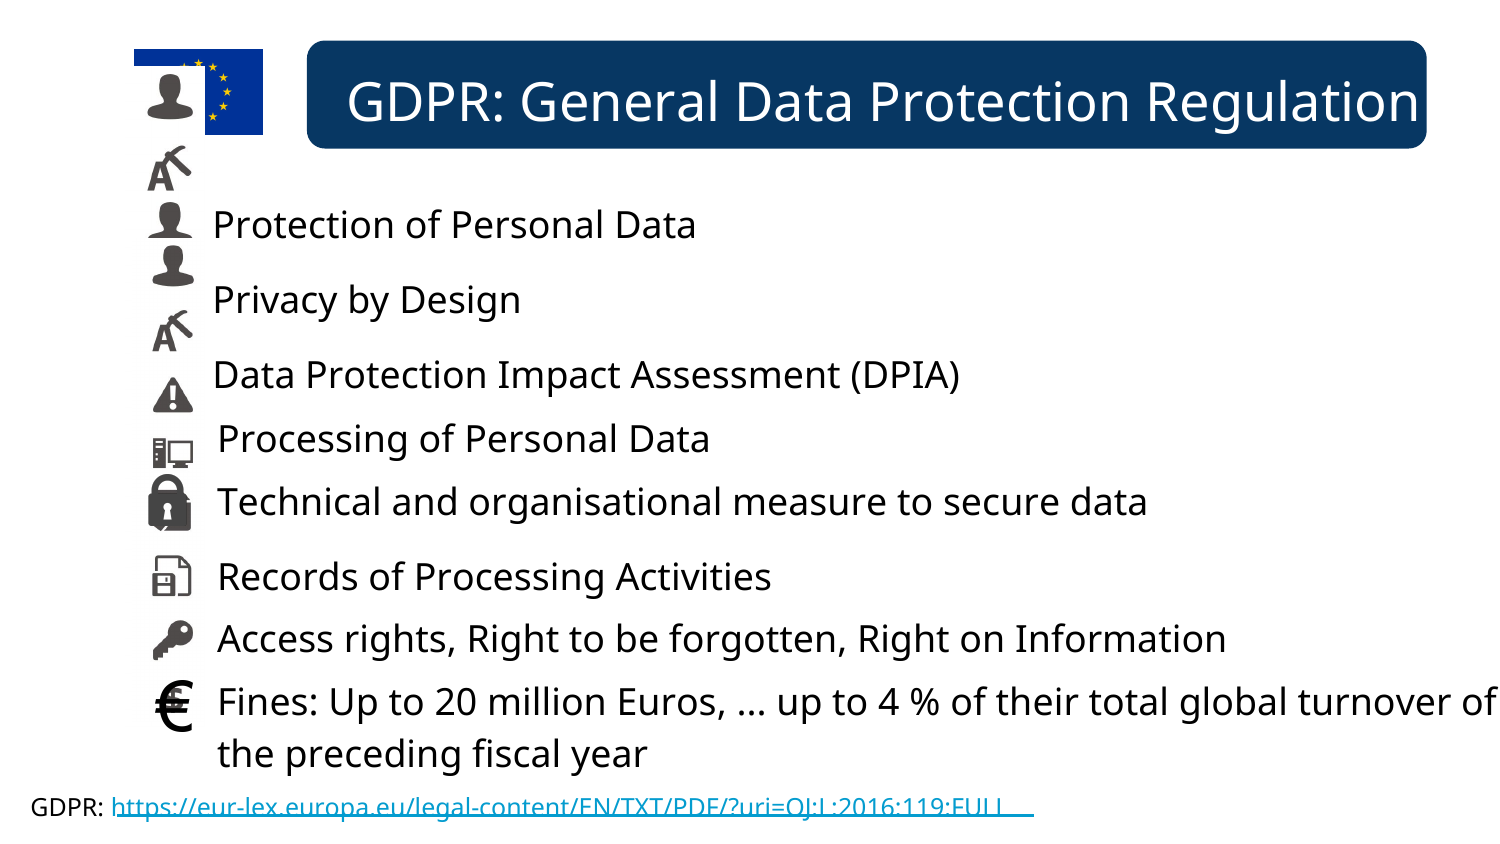

GDPR: General Data Protection Regulation
Protection of Personal Data
Privacy by Design
Data Protection Impact Assessment (DPIA)
Processing of Personal Data
Technical and organisational measure to secure data
Records of Processing Activities
Access rights, Right to be forgotten, Right on Information
Fines: Up to 20 million Euros, ... up to 4 % of their total global turnover of
the preceding fiscal year
GDPR: https://eur-lex.europa.eu/legal-content/EN/TXT/PDF/?uri=OJ:L:2016:119:FULL